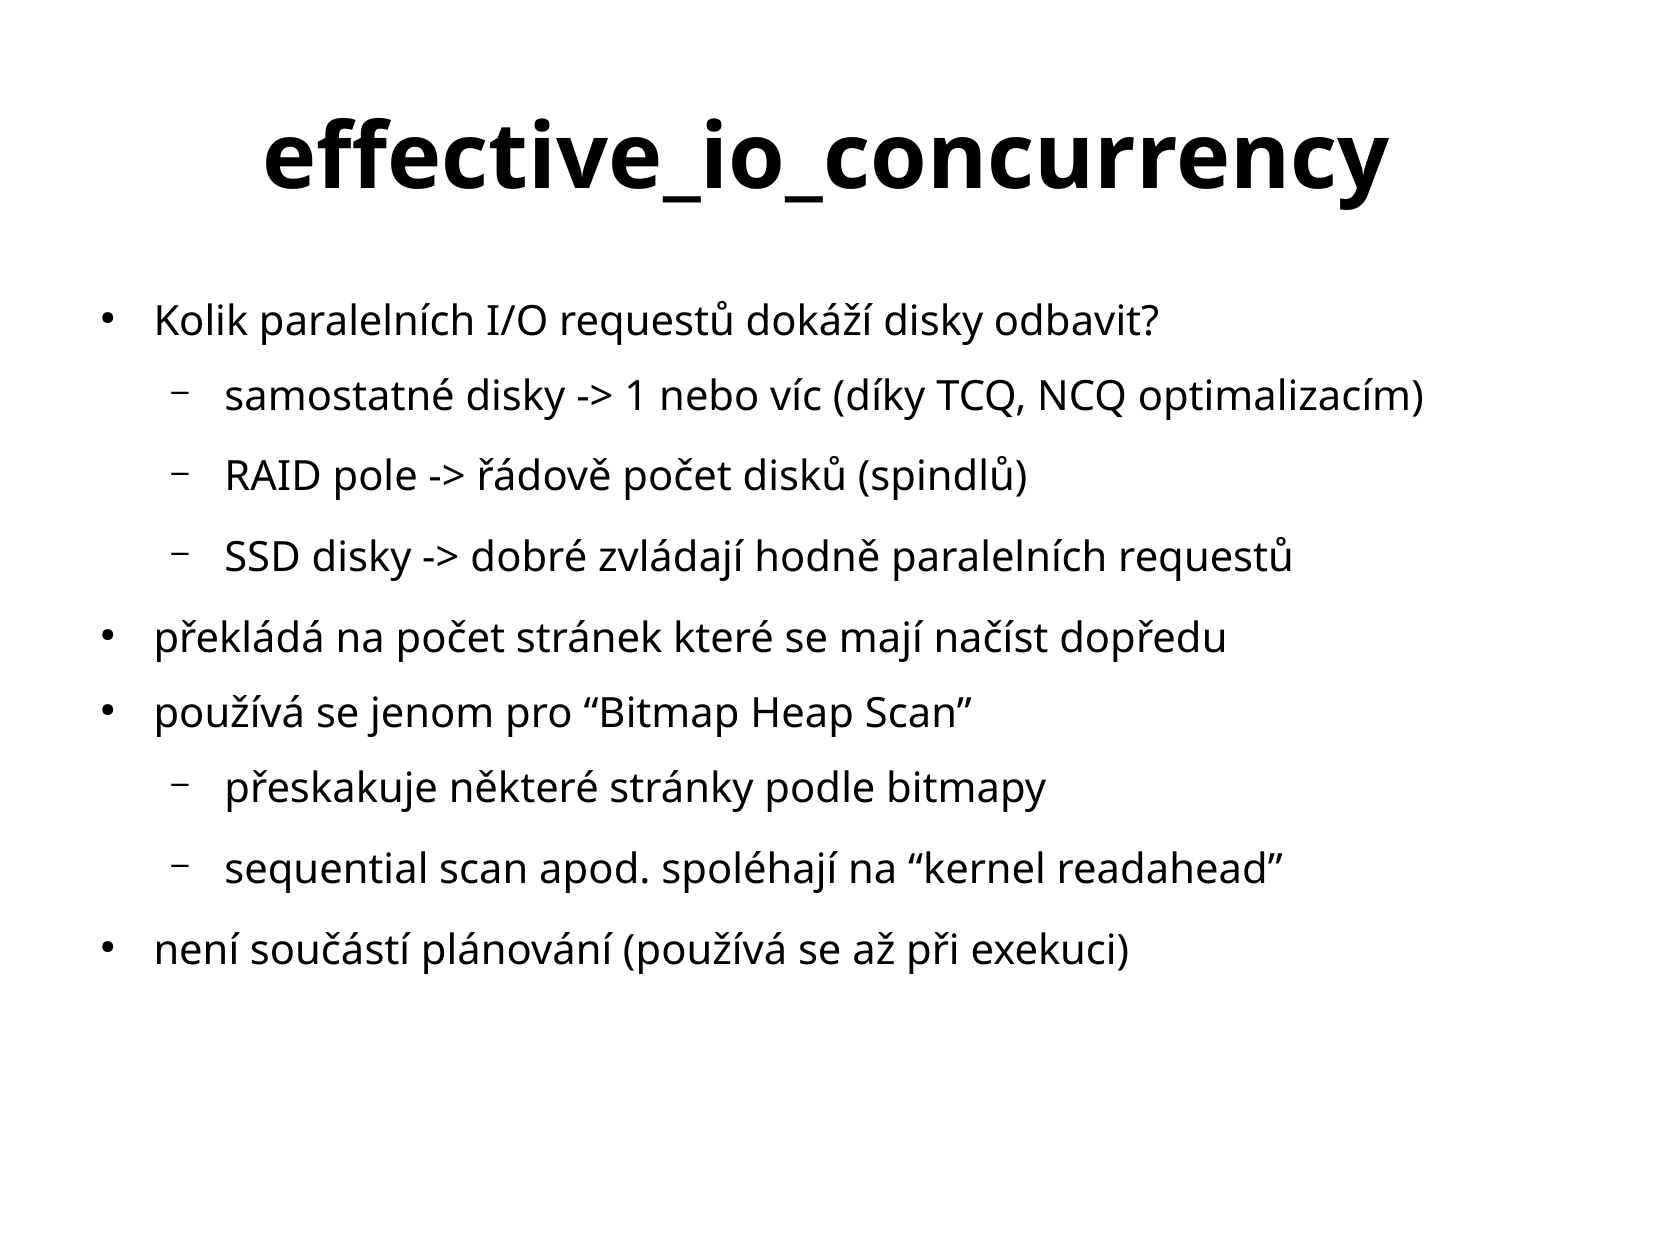

# effective_io_concurrency
Kolik paralelních I/O requestů dokáží disky odbavit?
samostatné disky -> 1 nebo víc (díky TCQ, NCQ optimalizacím)
RAID pole -> řádově počet disků (spindlů)
SSD disky -> dobré zvládají hodně paralelních requestů
překládá na počet stránek které se mají načíst dopředu
používá se jenom pro “Bitmap Heap Scan”
přeskakuje některé stránky podle bitmapy
sequential scan apod. spoléhají na “kernel readahead”
není součástí plánování (používá se až při exekuci)